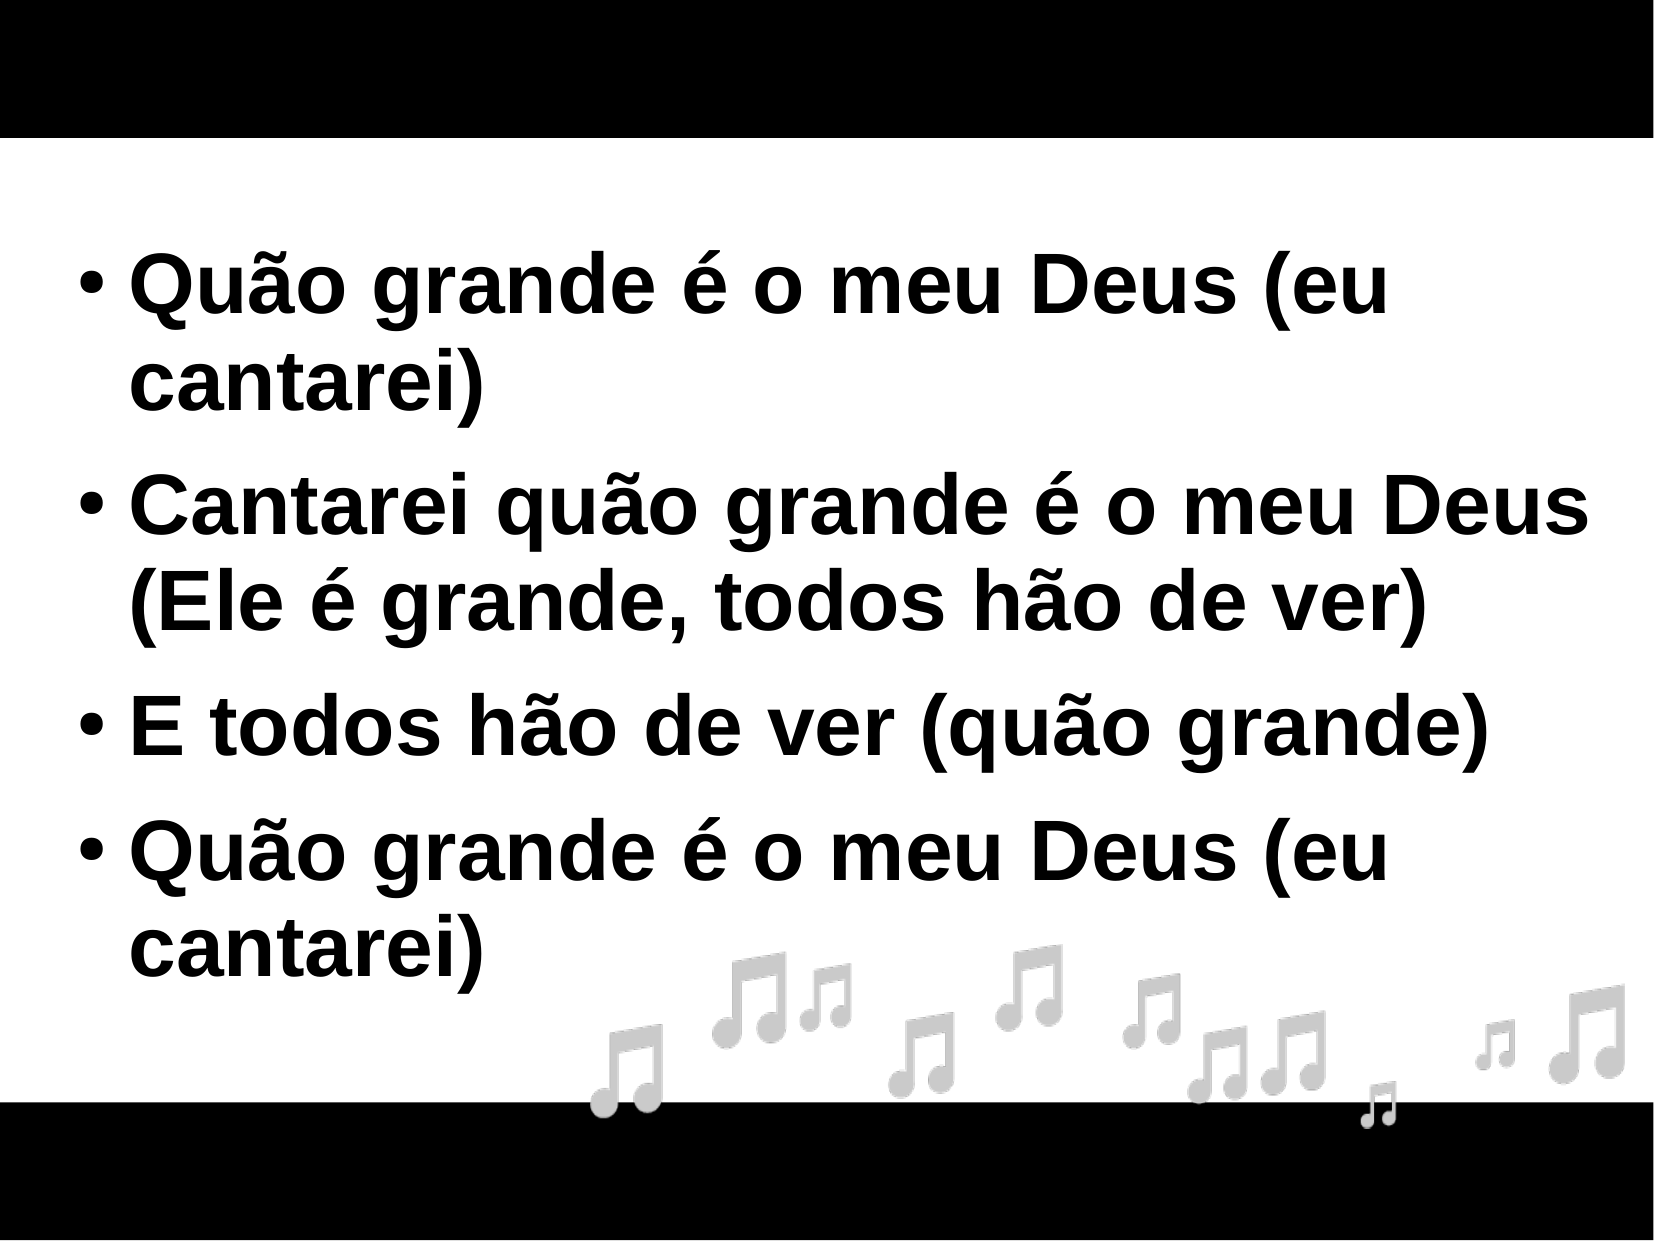

# Quão grande é o meu Deus (eu cantarei)
Cantarei quão grande é o meu Deus (Ele é grande, todos hão de ver)
E todos hão de ver (quão grande)
Quão grande é o meu Deus (eu cantarei)